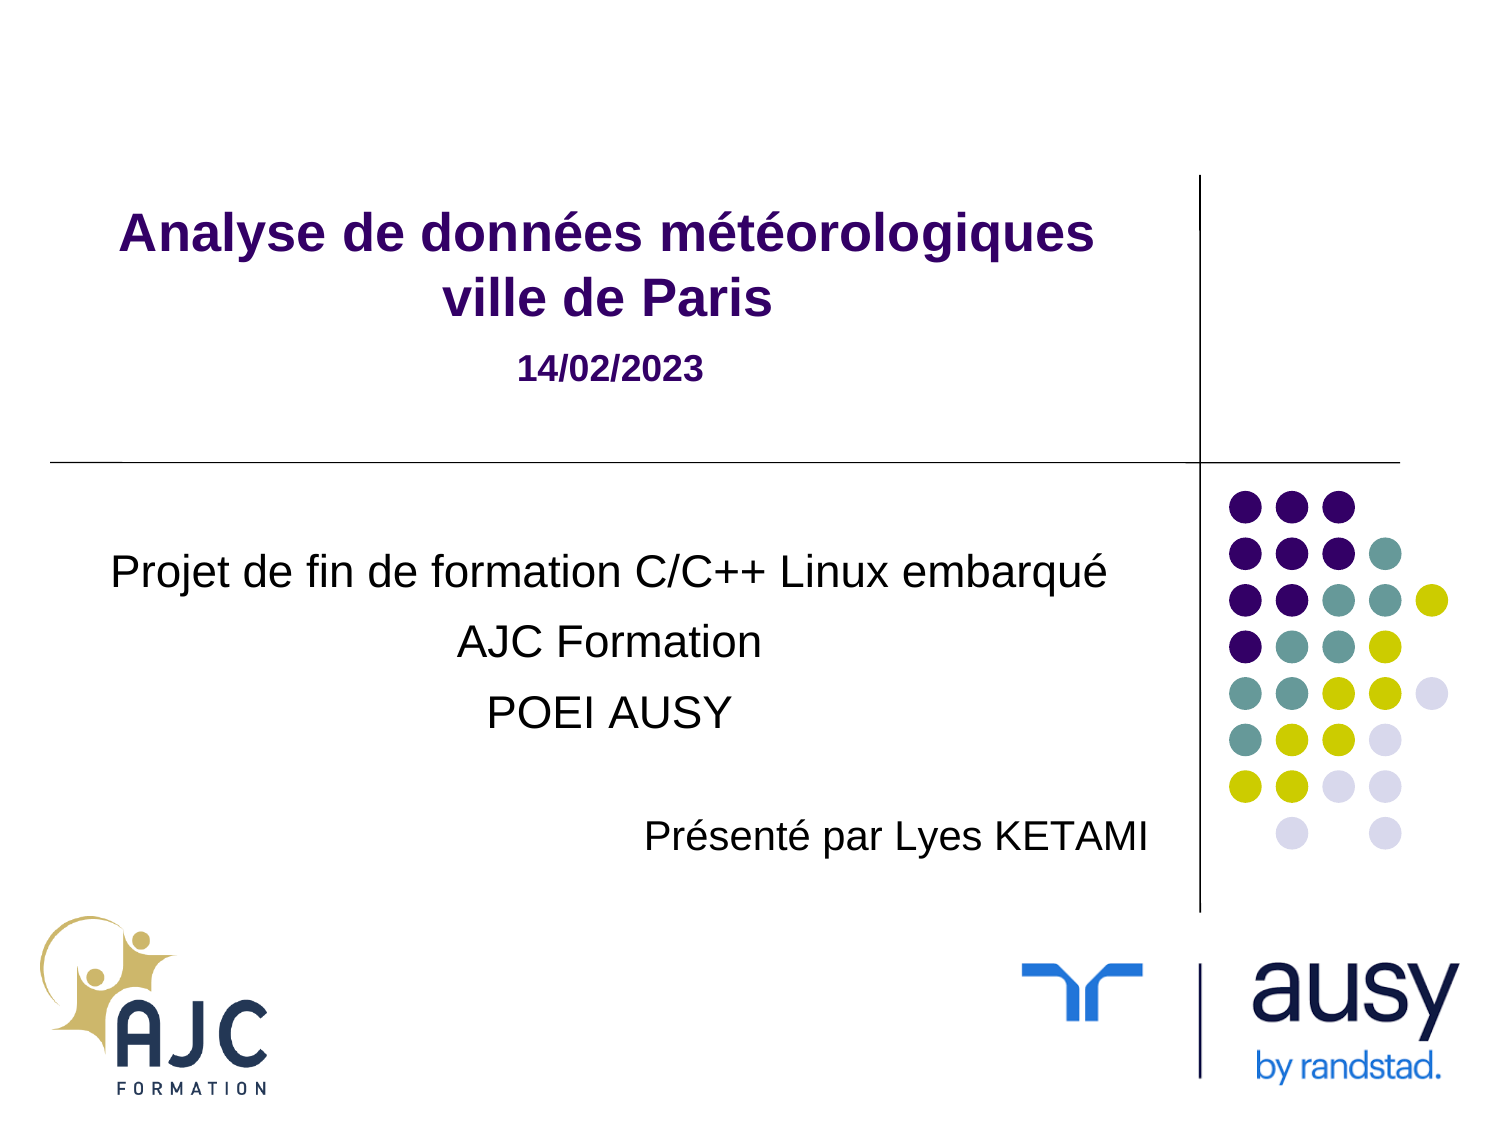

Analyse de données météorologiques ville de Paris
14/02/2023
Projet de fin de formation C/C++ Linux embarqué
AJC Formation
POEI AUSY
Présenté par Lyes KETAMI